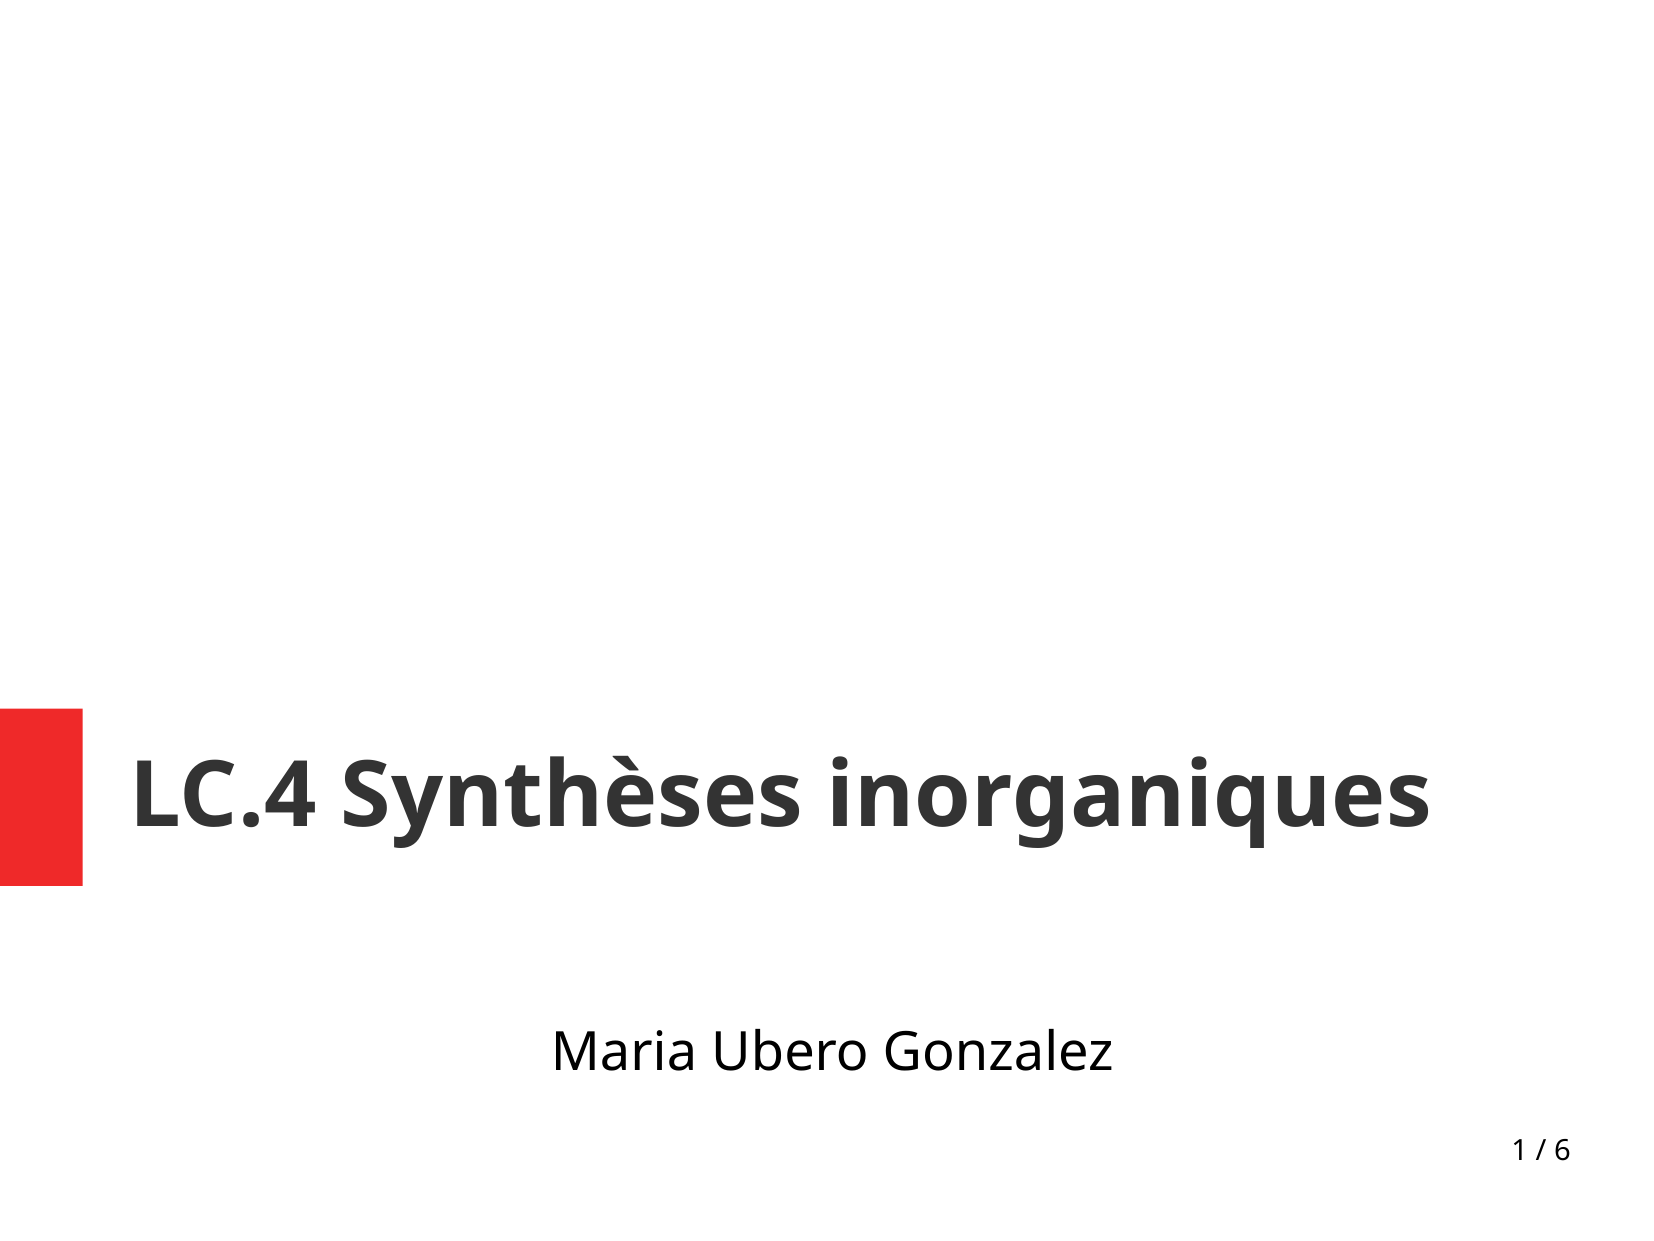

# LC.4 Synthèses inorganiques
Maria Ubero Gonzalez
1